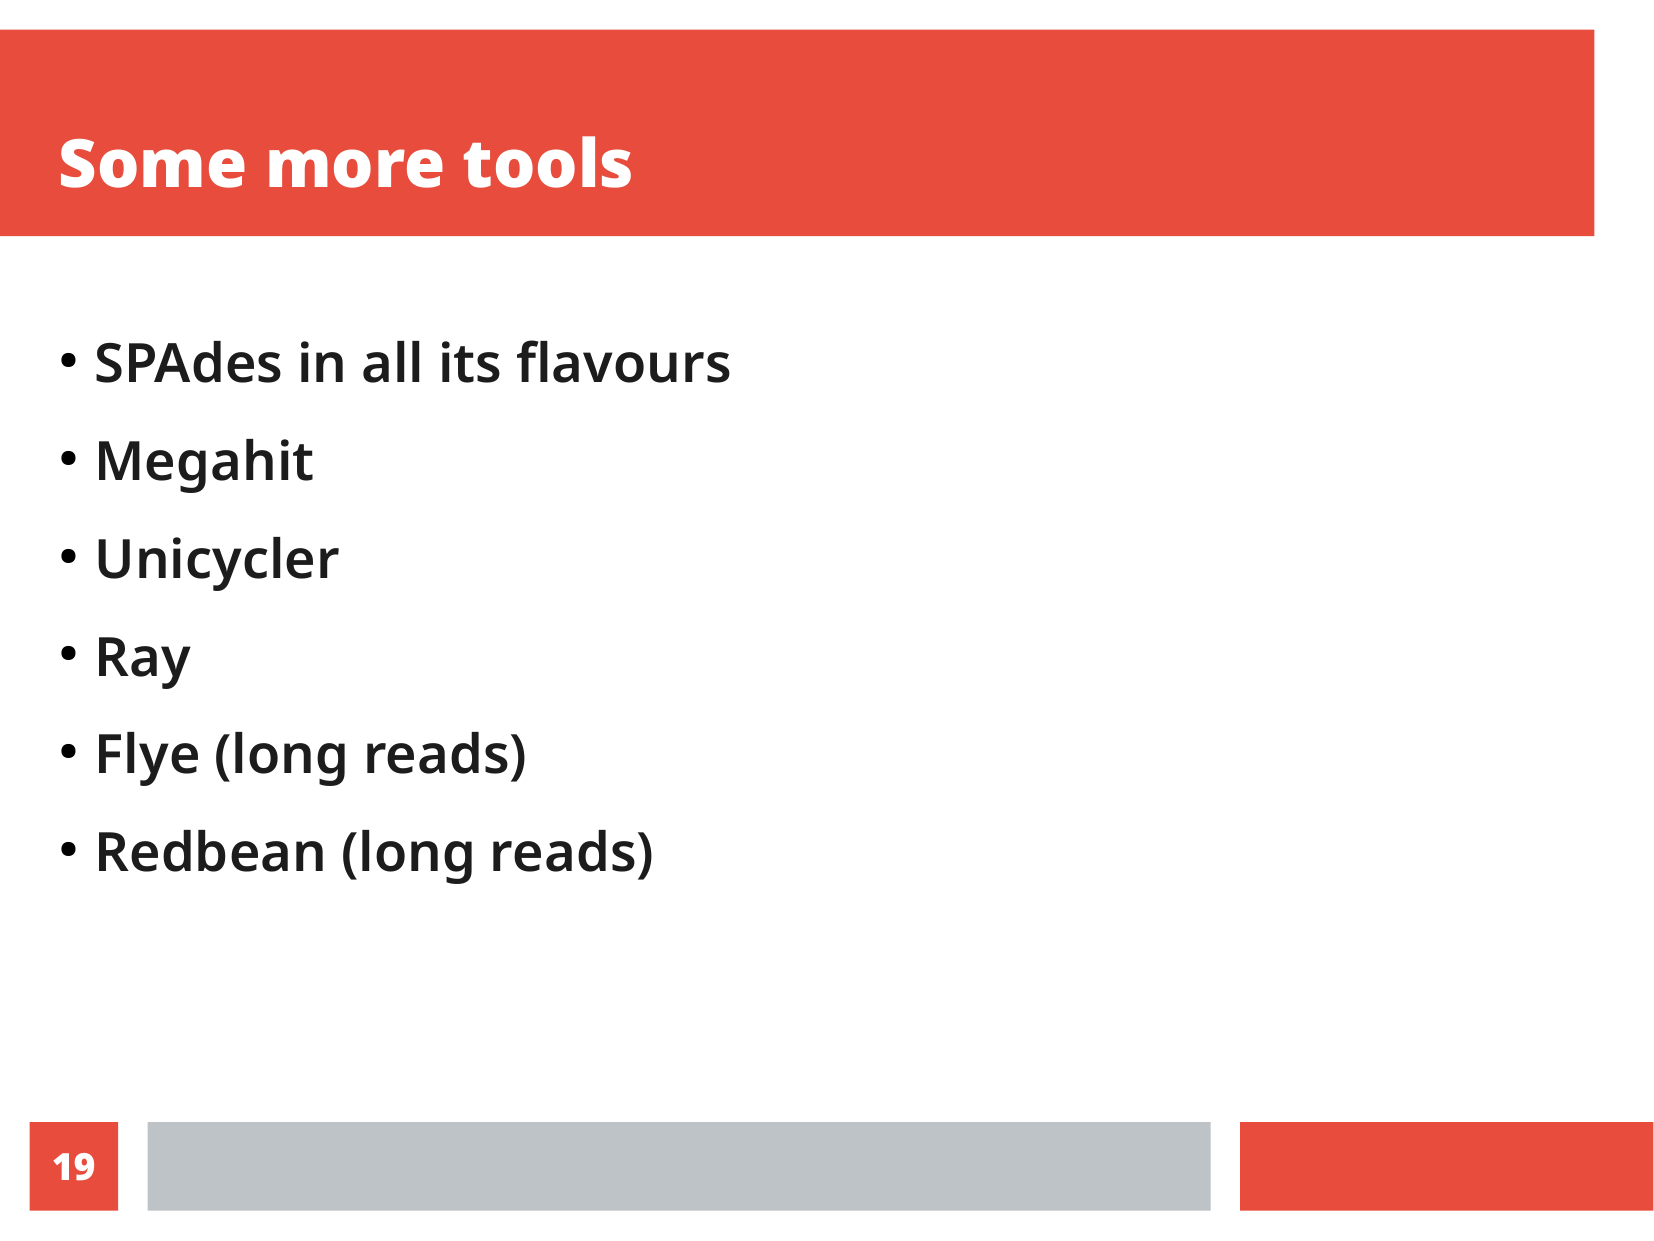

# Some more tools
SPAdes in all its flavours
Megahit
Unicycler
Ray
Flye (long reads)
Redbean (long reads)
19